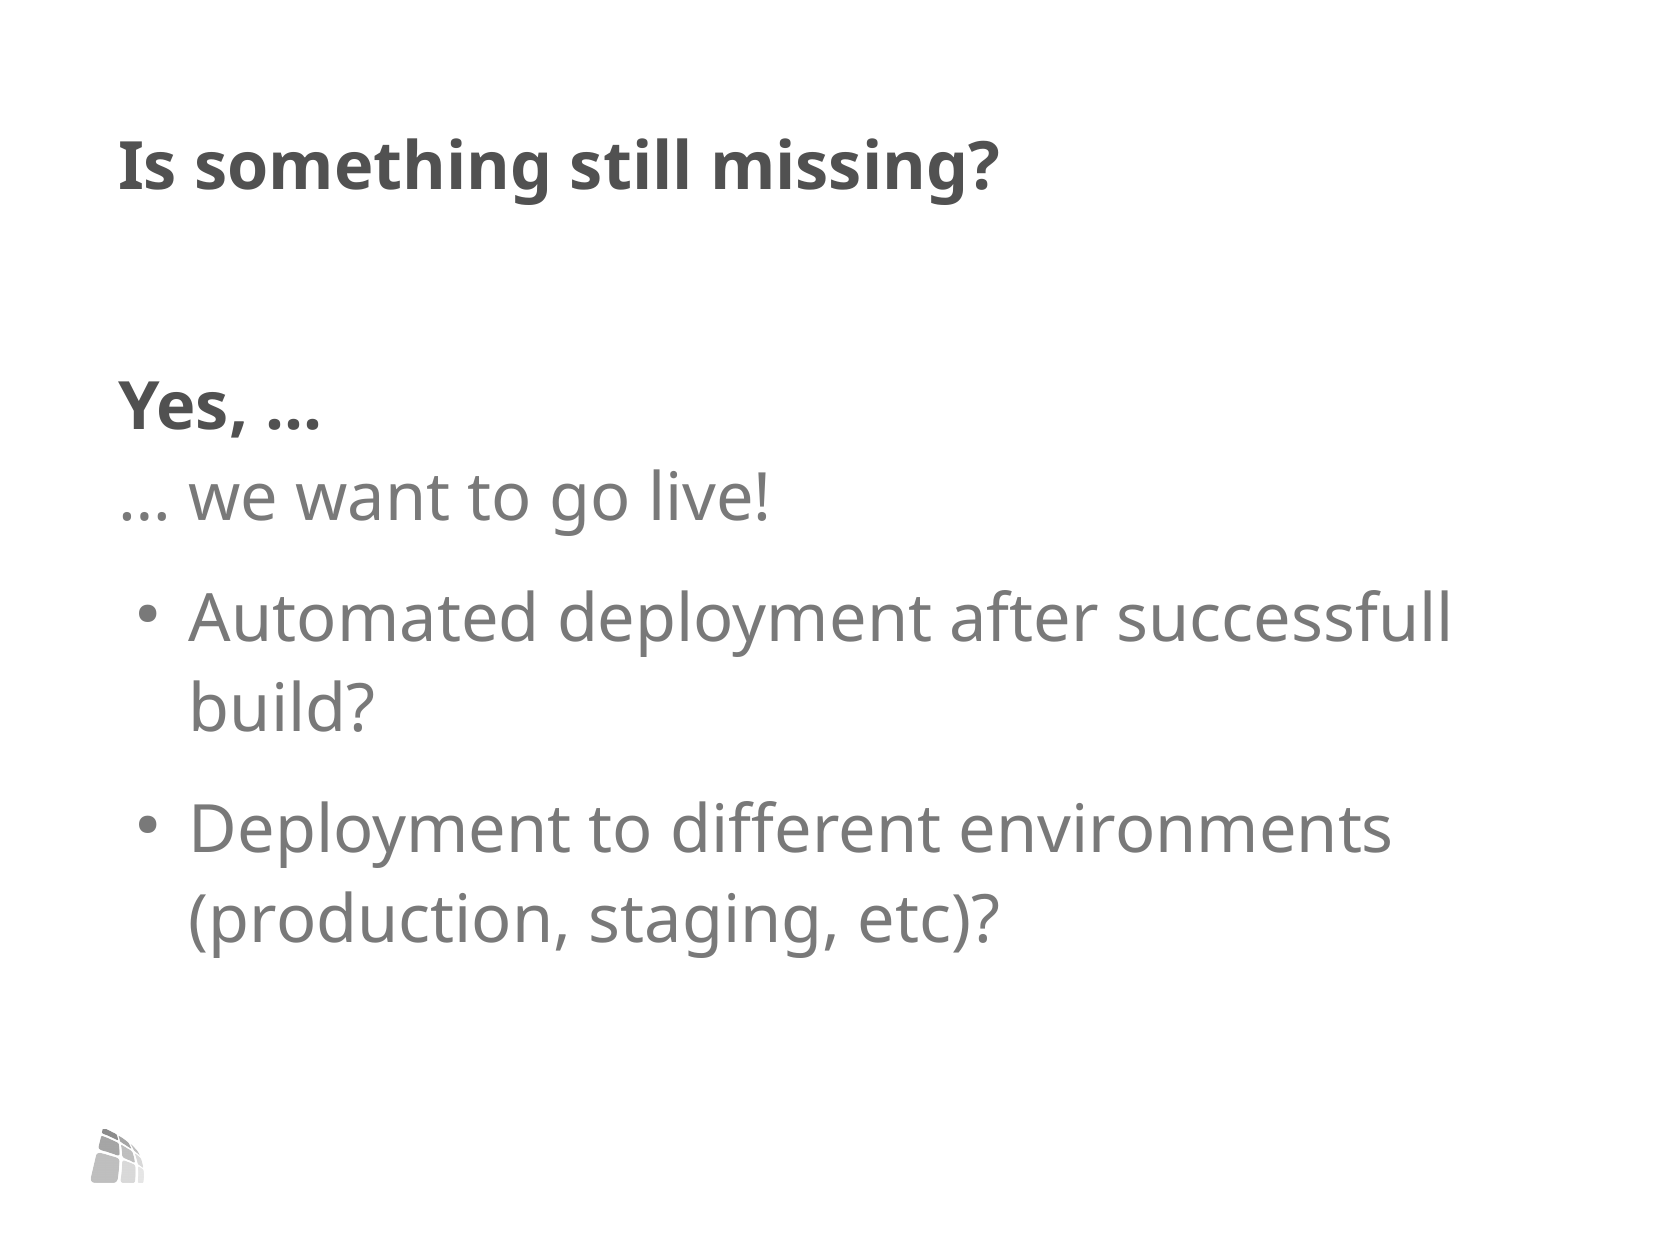

# Is something still missing?
Yes, …
… we want to go live!
Automated deployment after successfull build?
Deployment to different environments (production, staging, etc)?